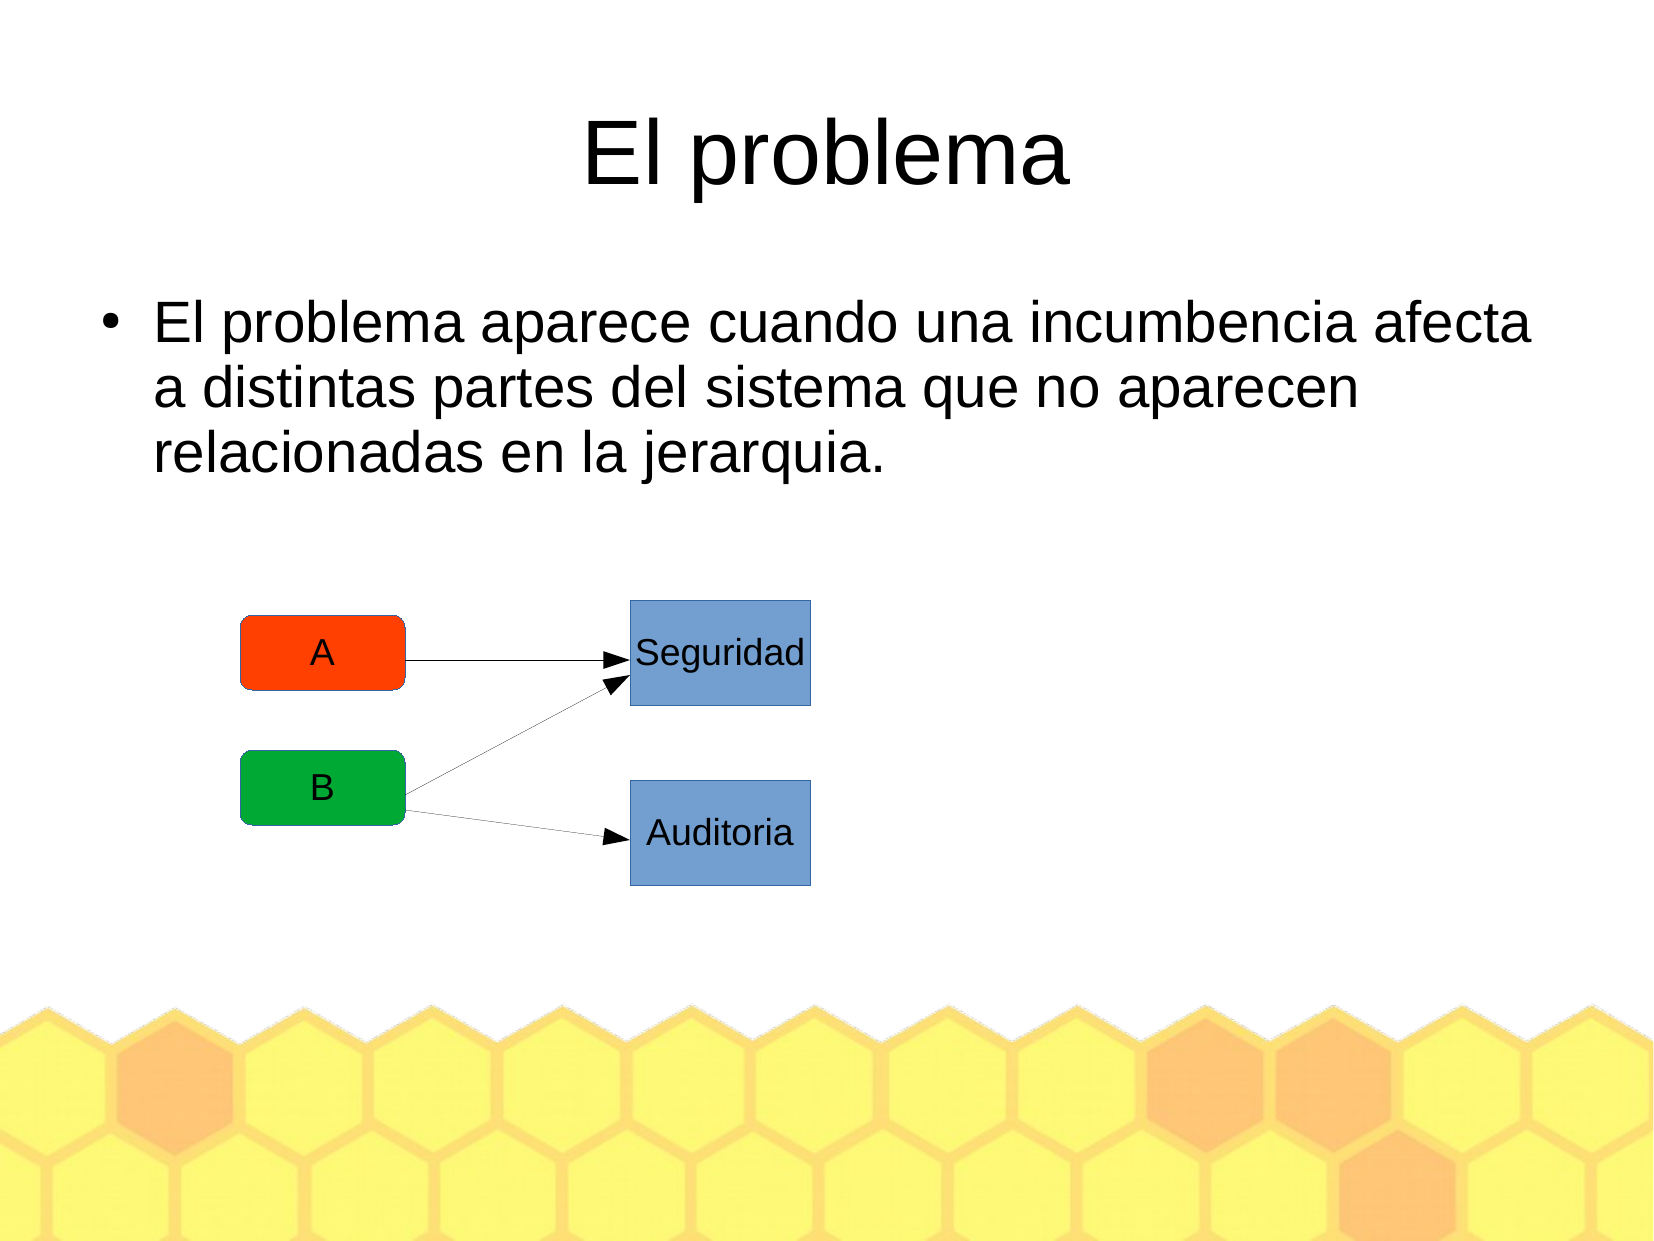

# El problema
El problema aparece cuando una incumbencia afecta a distintas partes del sistema que no aparecen relacionadas en la jerarquia.
Seguridad
A
B
Auditoria